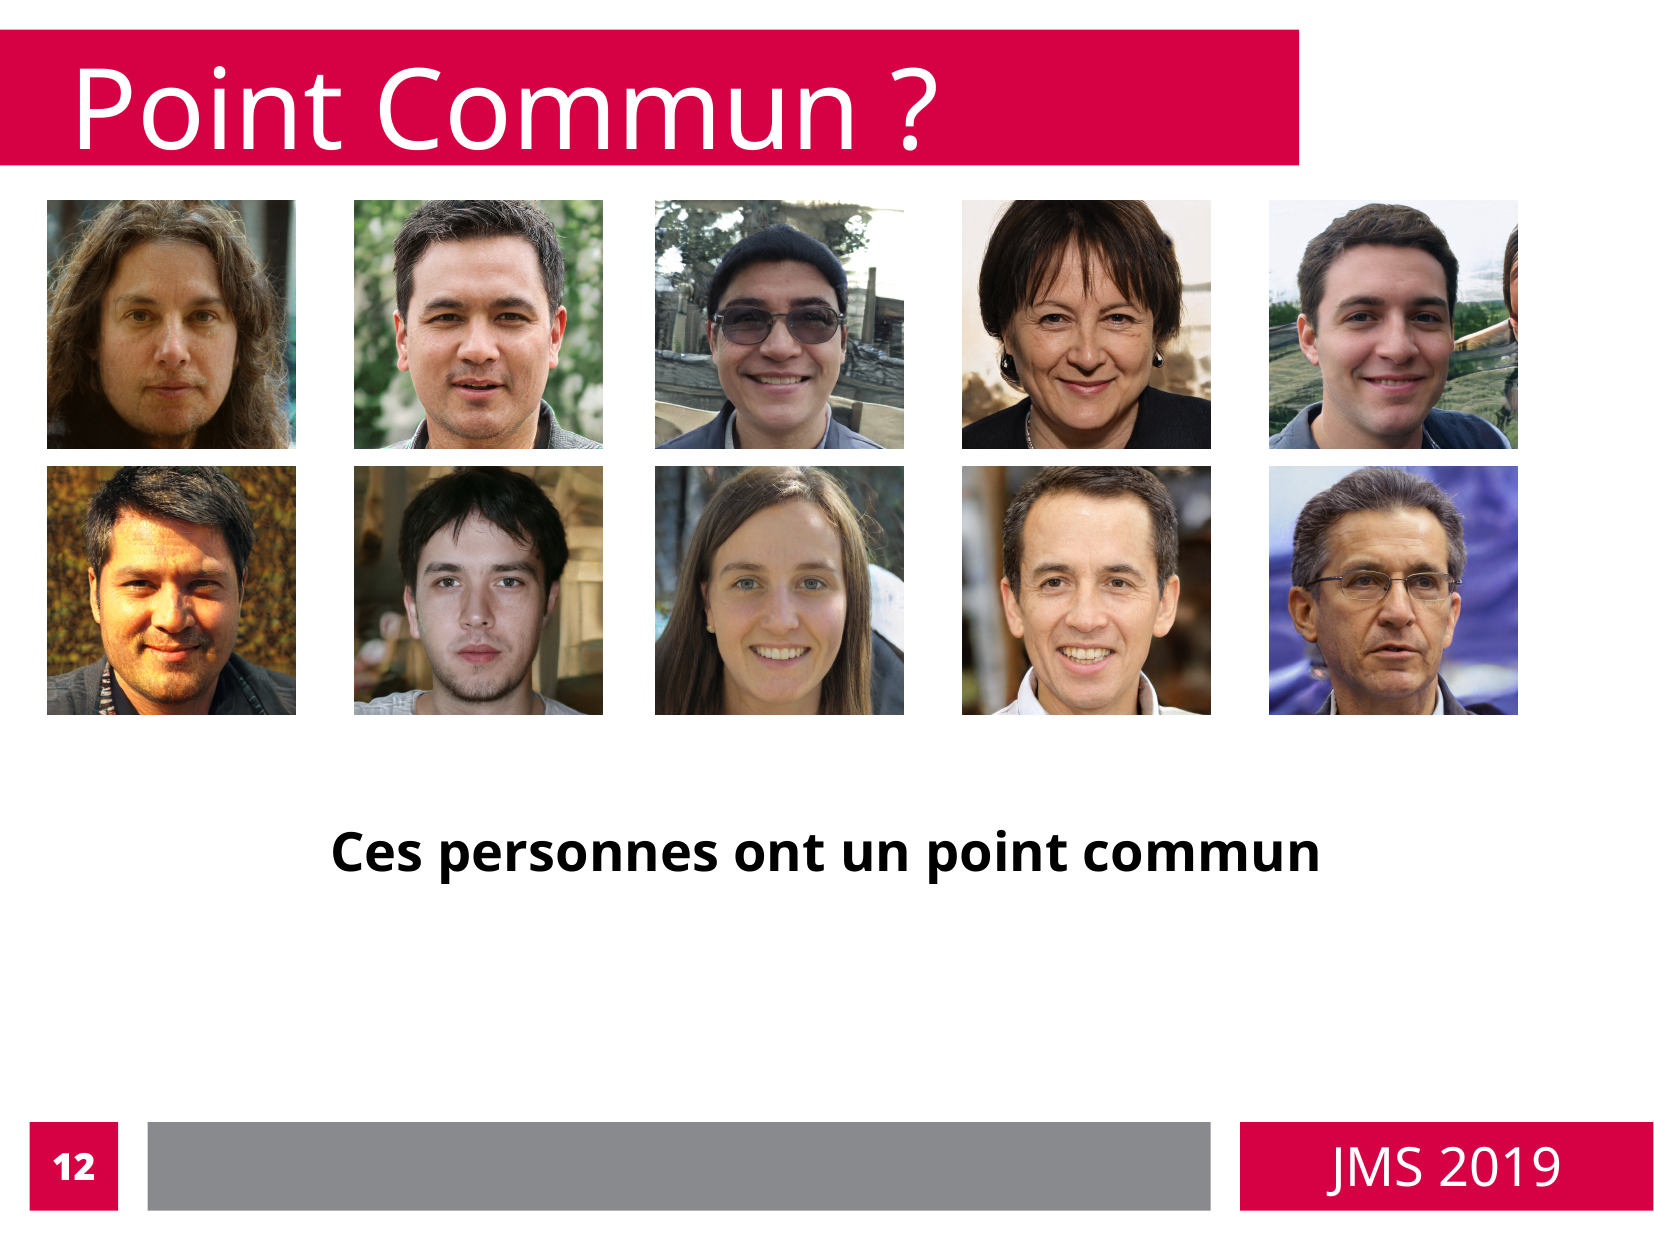

# Point Commun ?
Ces personnes ont un point commun
12